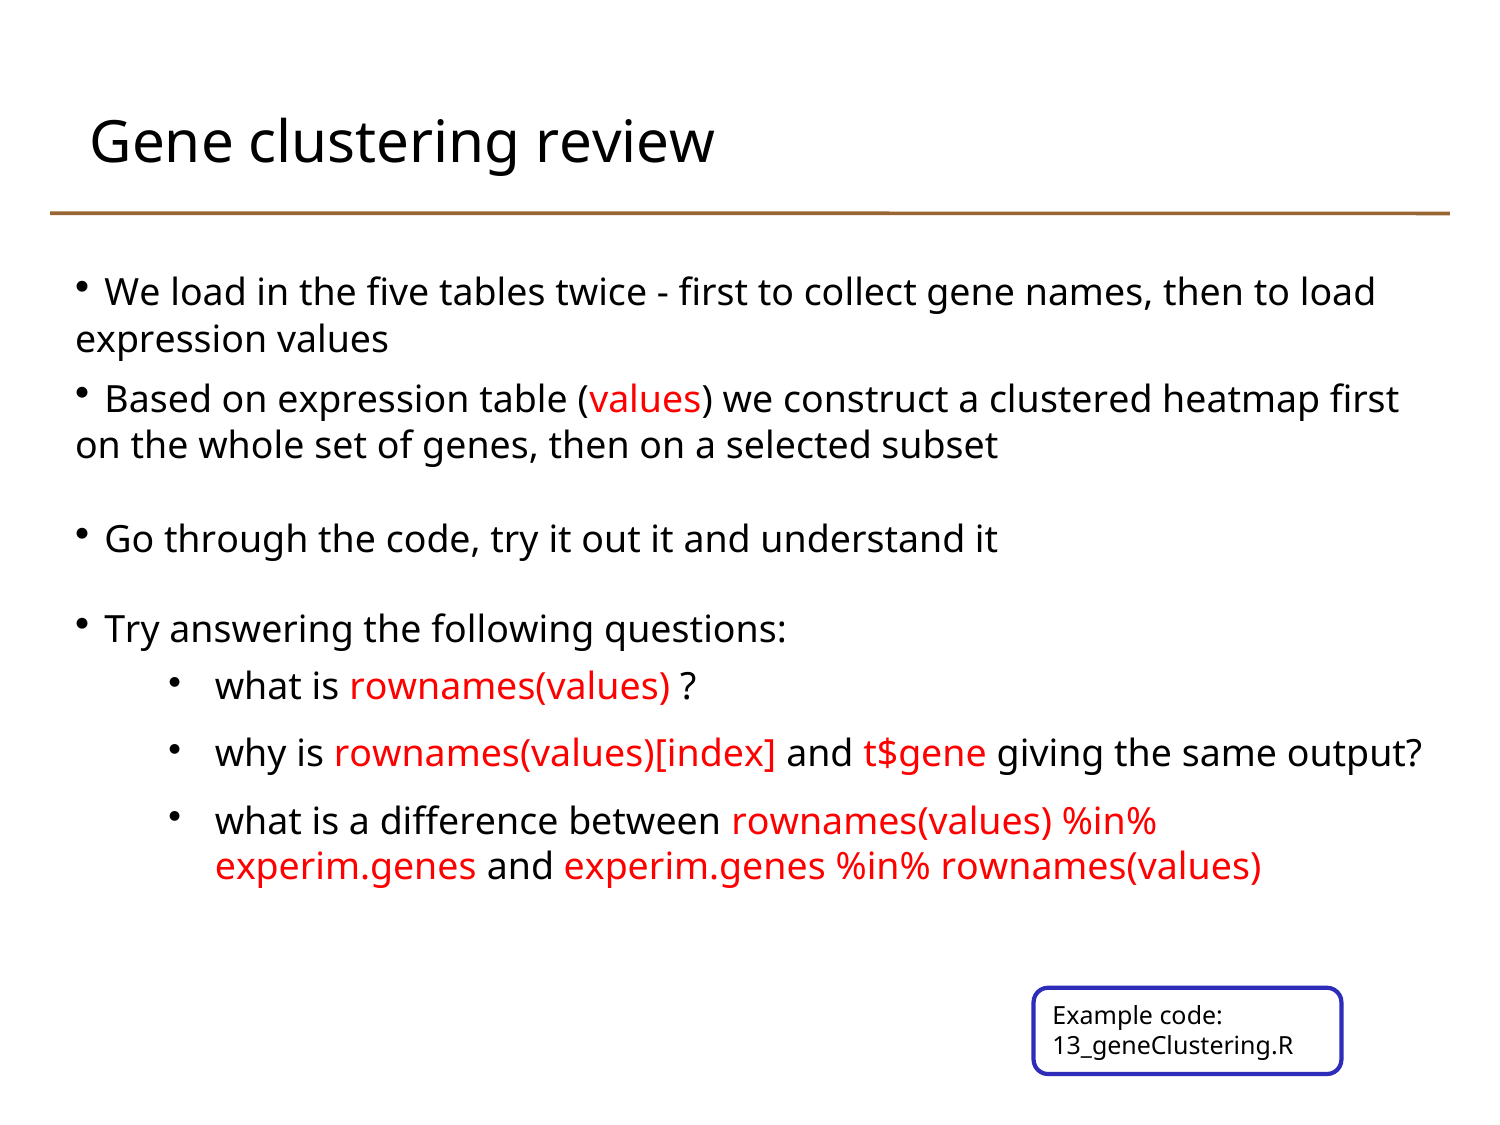

Gene clustering review
 We load in the five tables twice - first to collect gene names, then to load expression values
 Based on expression table (values) we construct a clustered heatmap first on the whole set of genes, then on a selected subset
 Go through the code, try it out it and understand it
 Try answering the following questions:
what is rownames(values) ?
why is rownames(values)[index] and t$gene giving the same output?
what is a difference between rownames(values) %in% experim.genes and experim.genes %in% rownames(values)
Example code:
13_geneClustering.R